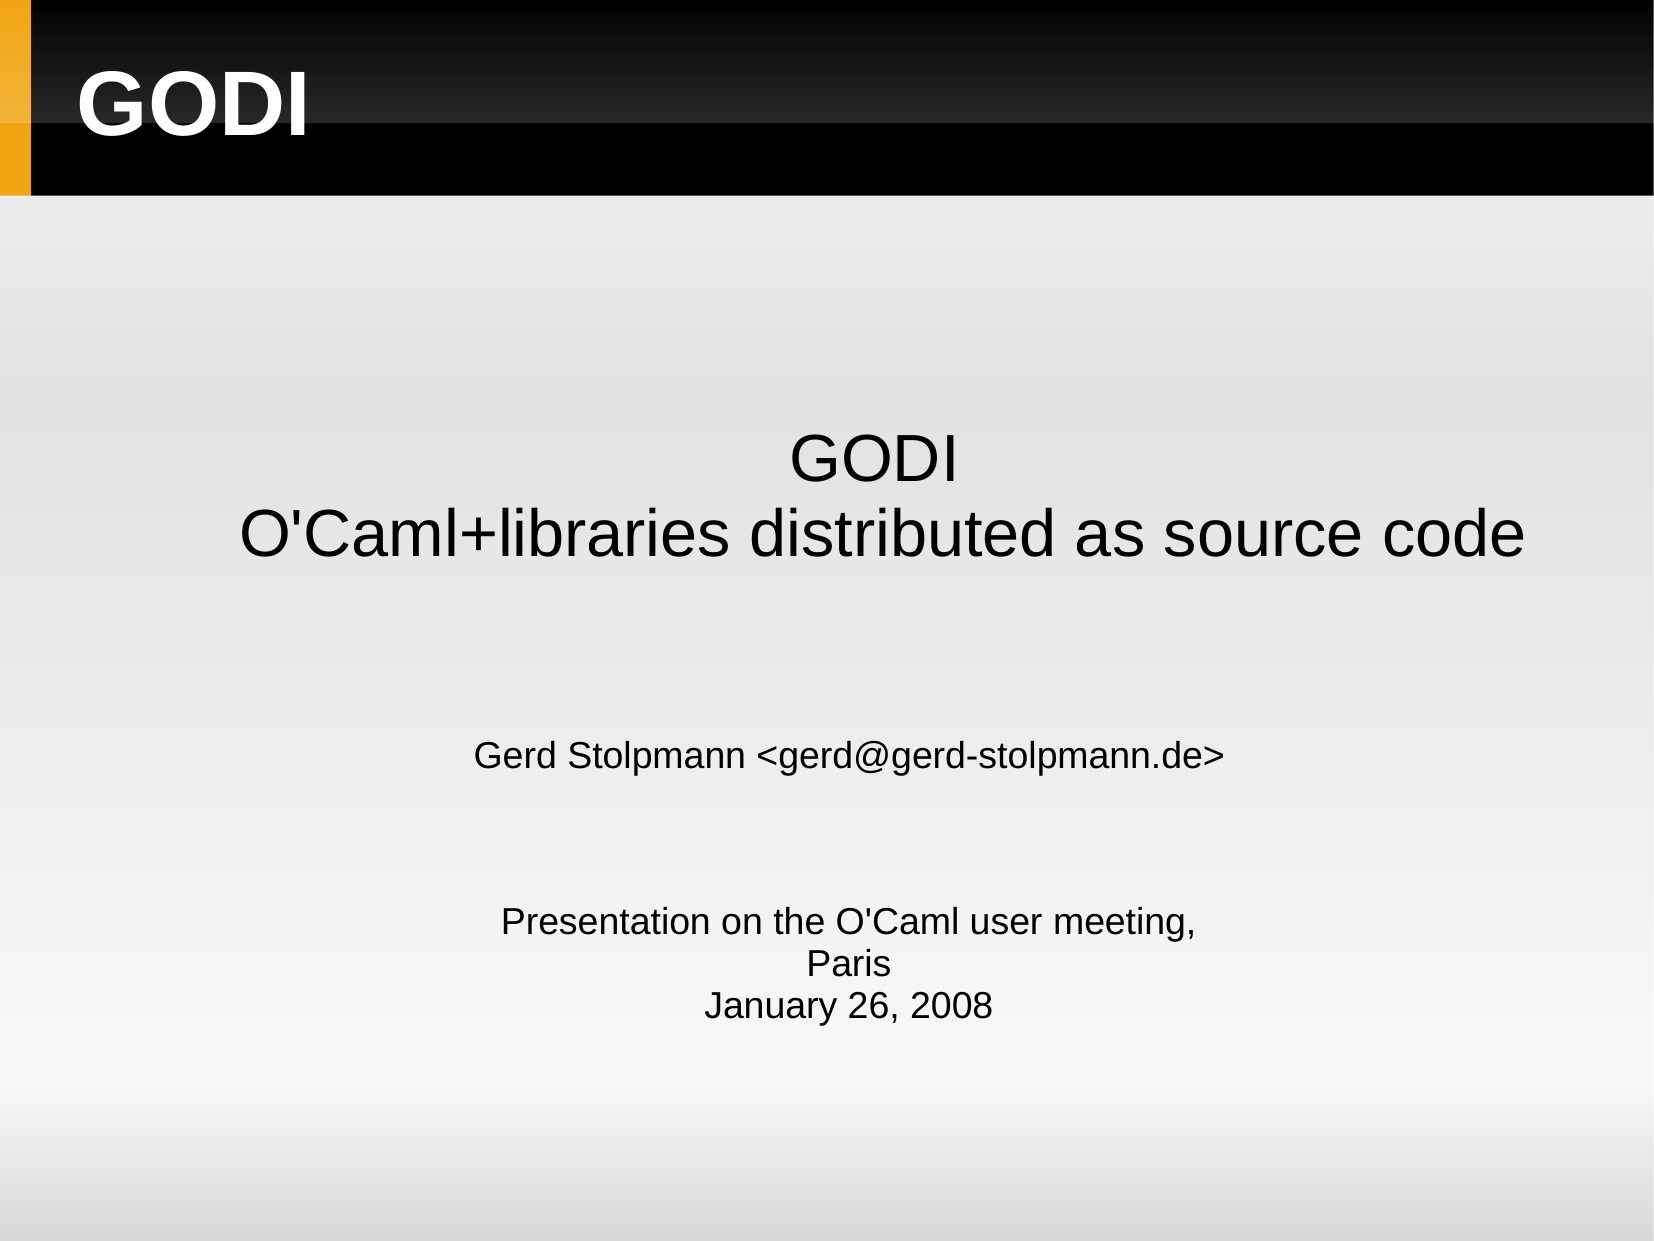

# GODI
GODI
O'Caml+libraries distributed as source code
Gerd Stolpmann <gerd@gerd-stolpmann.de>
Presentation on the O'Caml user meeting,
Paris
January 26, 2008